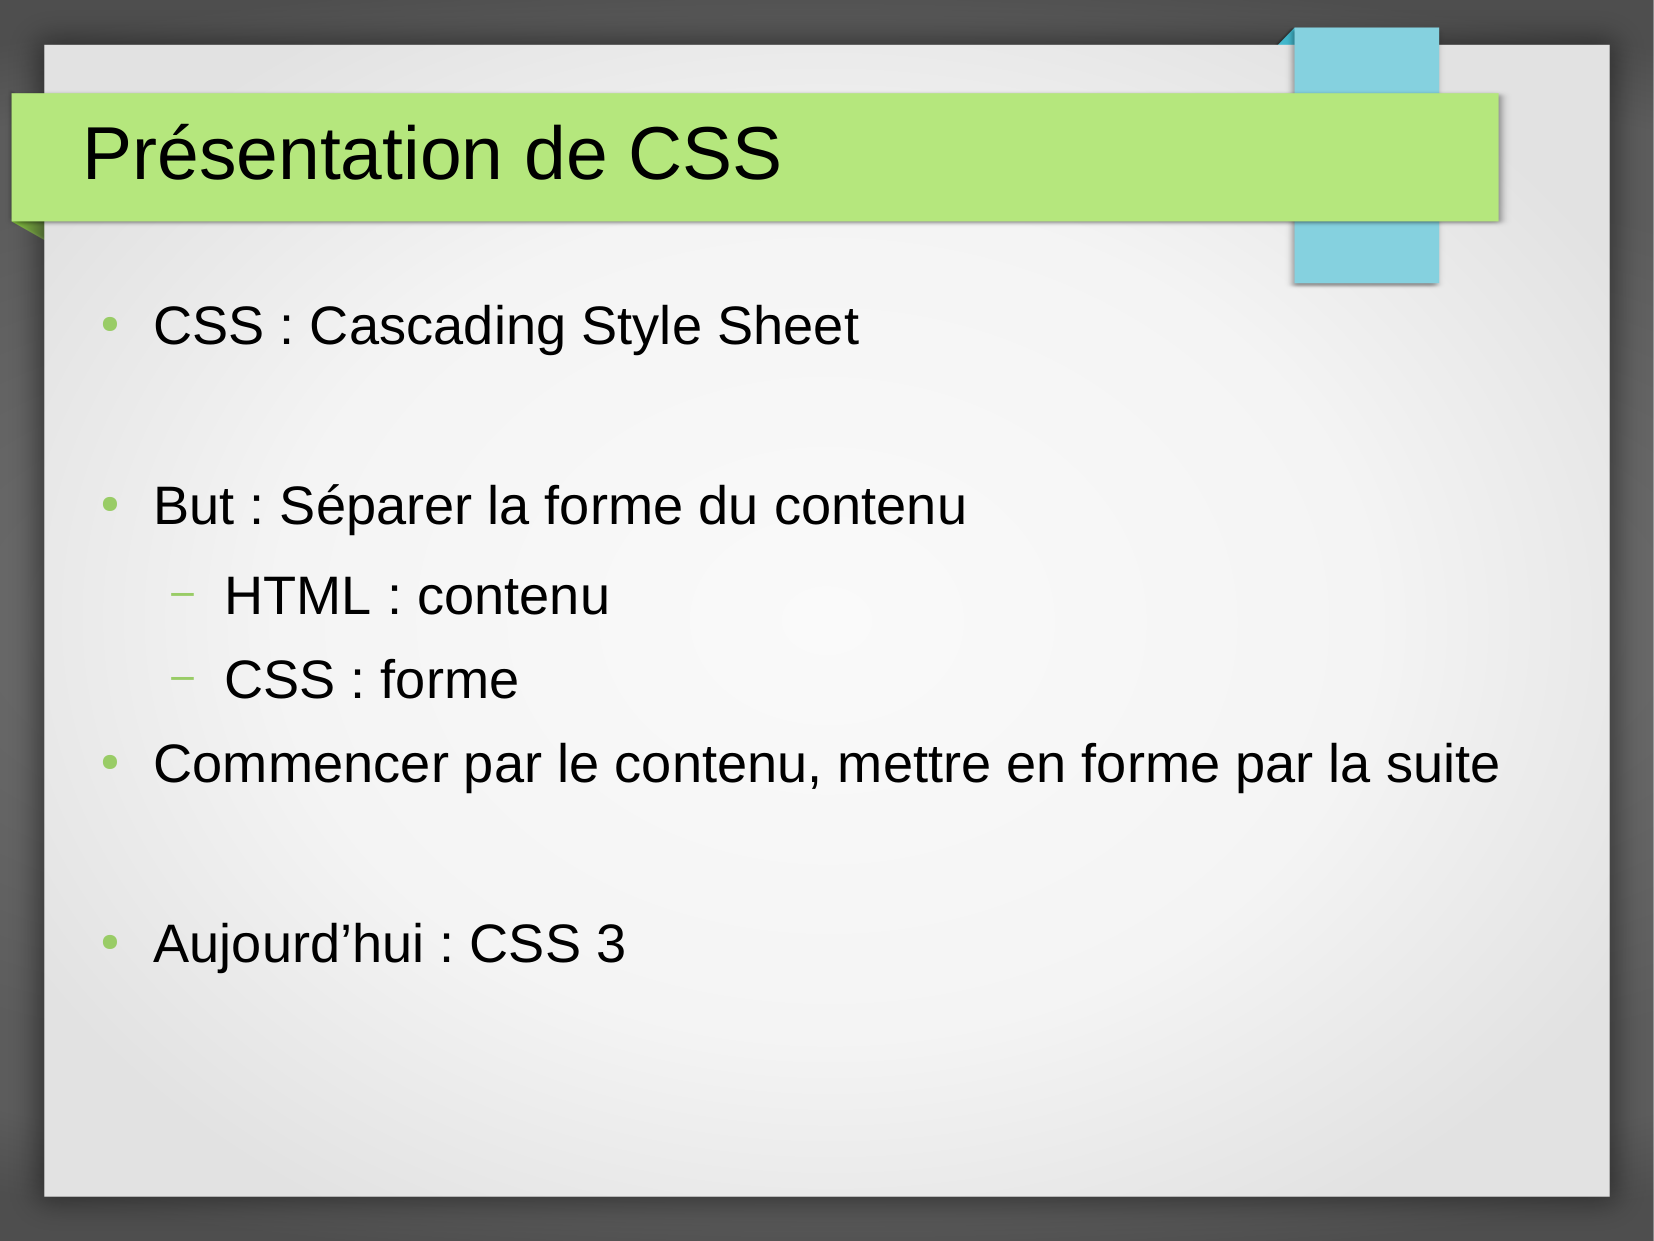

# Présentation de CSS
CSS : Cascading Style Sheet
But : Séparer la forme du contenu
HTML : contenu
CSS : forme
Commencer par le contenu, mettre en forme par la suite
Aujourd’hui : CSS 3